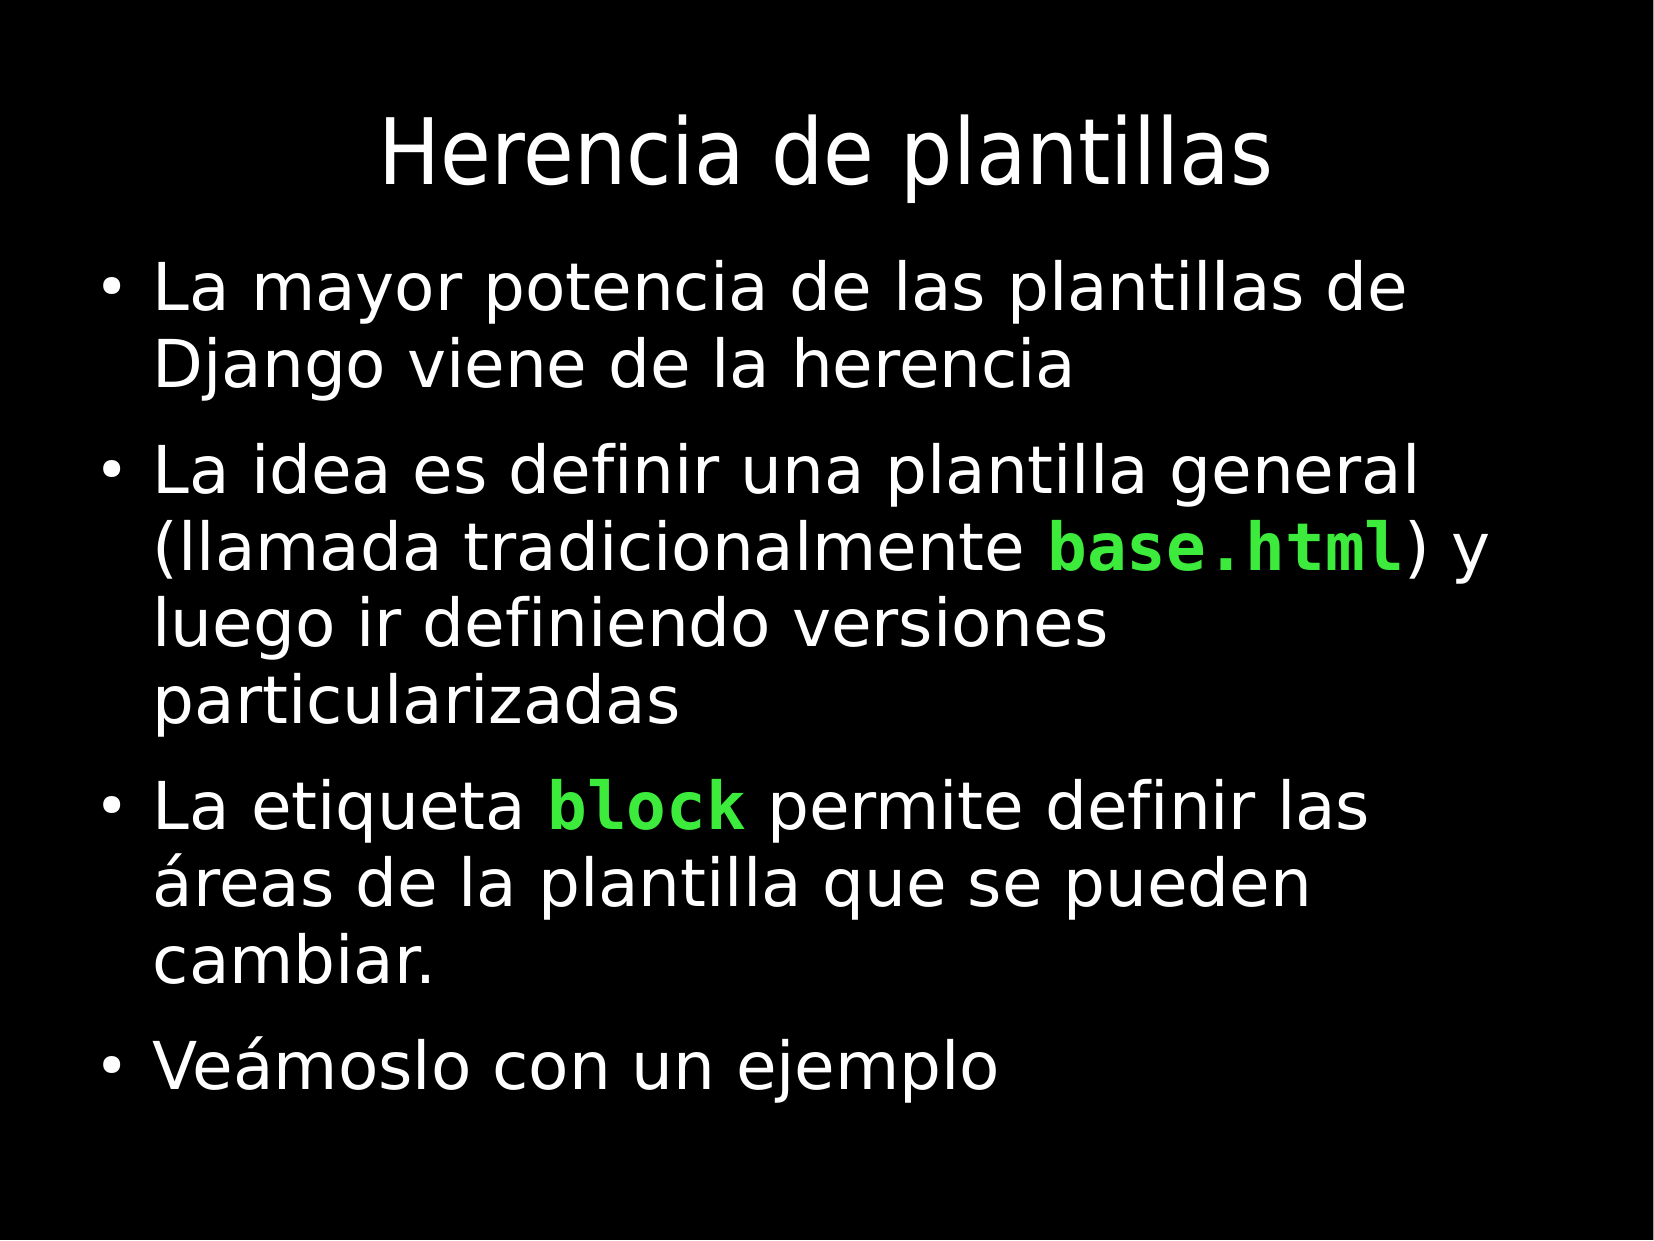

# Herencia de plantillas
La mayor potencia de las plantillas de Django viene de la herencia
La idea es definir una plantilla general (llamada tradicionalmente base.html) y luego ir definiendo versiones particularizadas
La etiqueta block permite definir las áreas de la plantilla que se pueden cambiar.
Veámoslo con un ejemplo